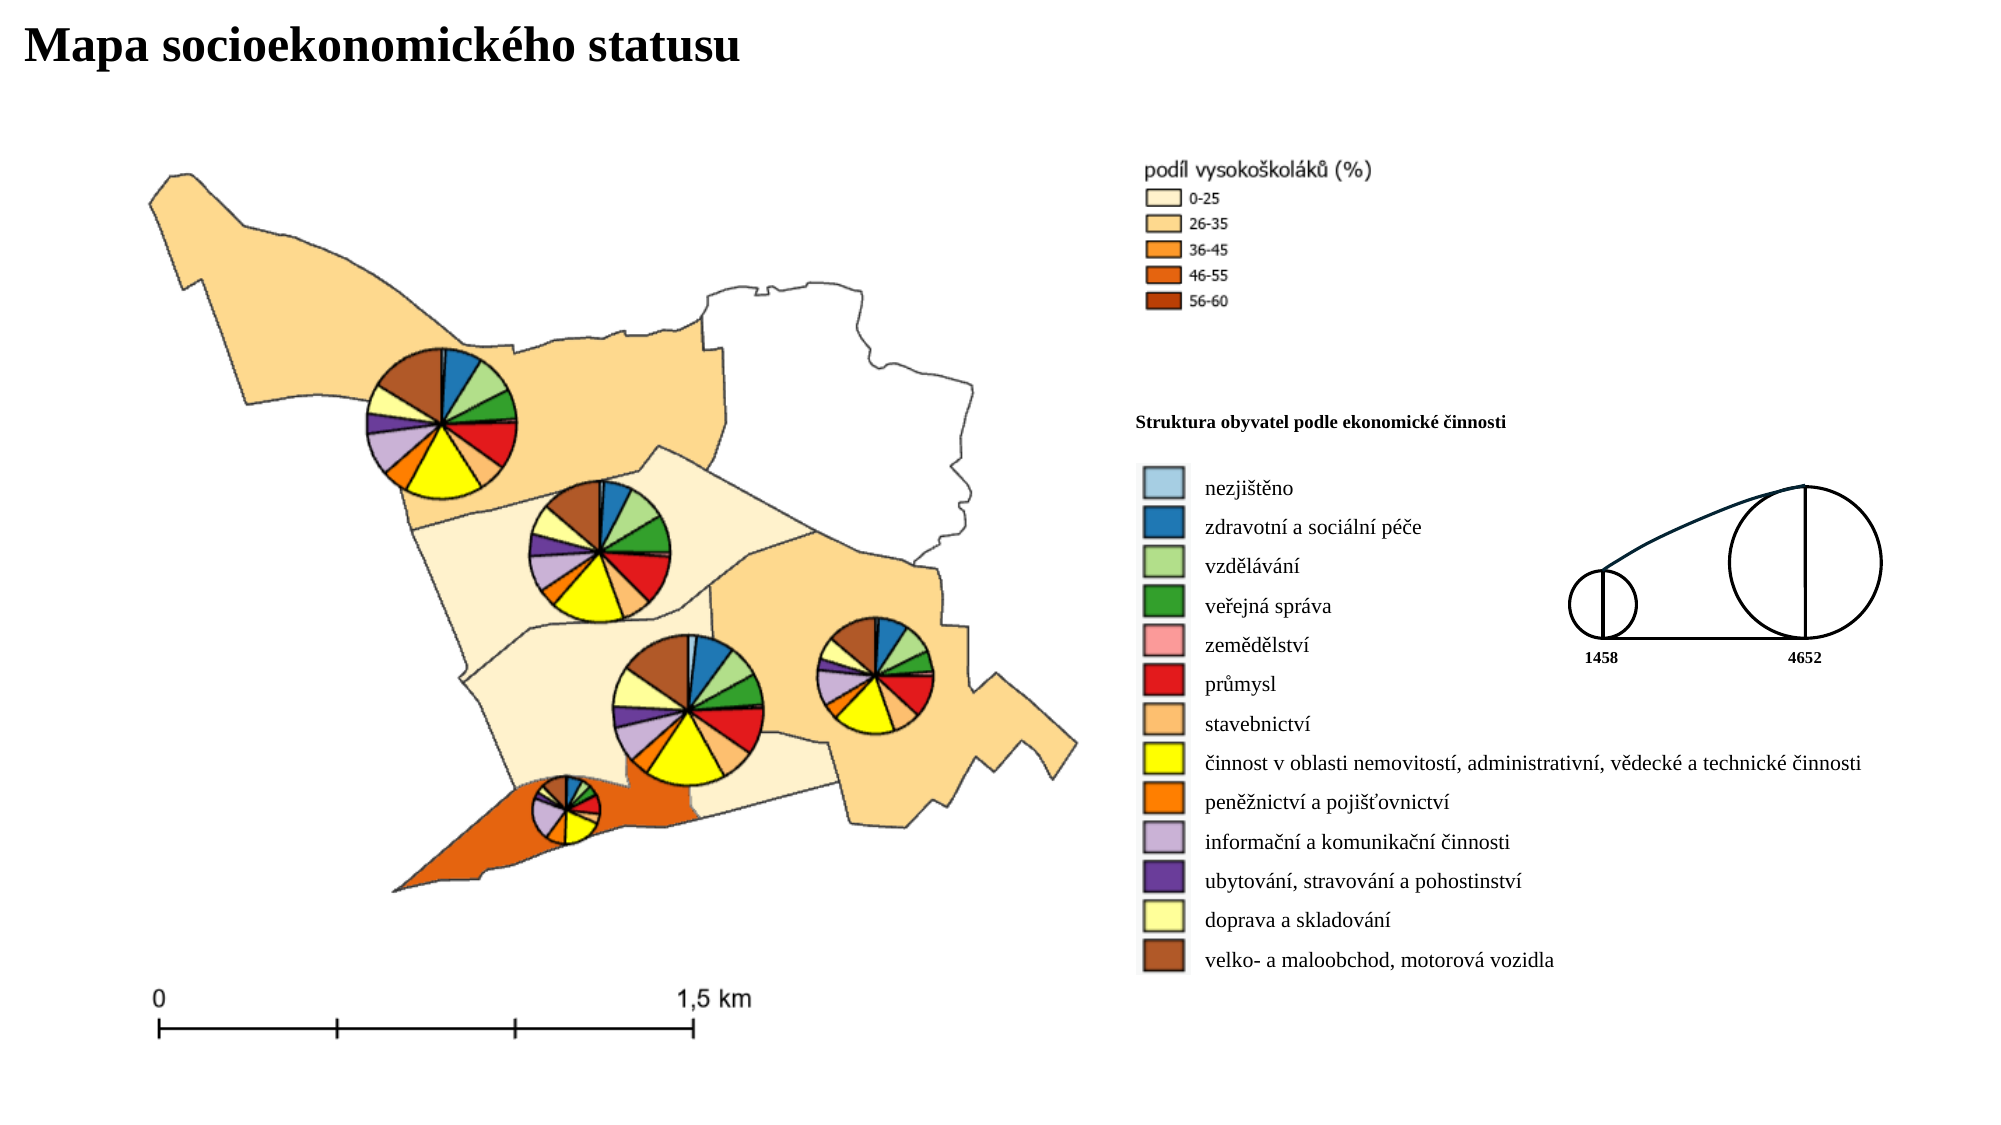

Mapa socioekonomického statusu
Struktura obyvatel podle ekonomické činnosti
nezjištěno
zdravotní a sociální péče
vzdělávání
veřejná správa
zemědělství
průmysl
stavebnictví
činnost v oblasti nemovitostí, administrativní, vědecké a technické činnosti
peněžnictví a pojišťovnictví
informační a komunikační činnosti
ubytování, stravování a pohostinství
doprava a skladování
velko- a maloobchod, motorová vozidla
1458
4652